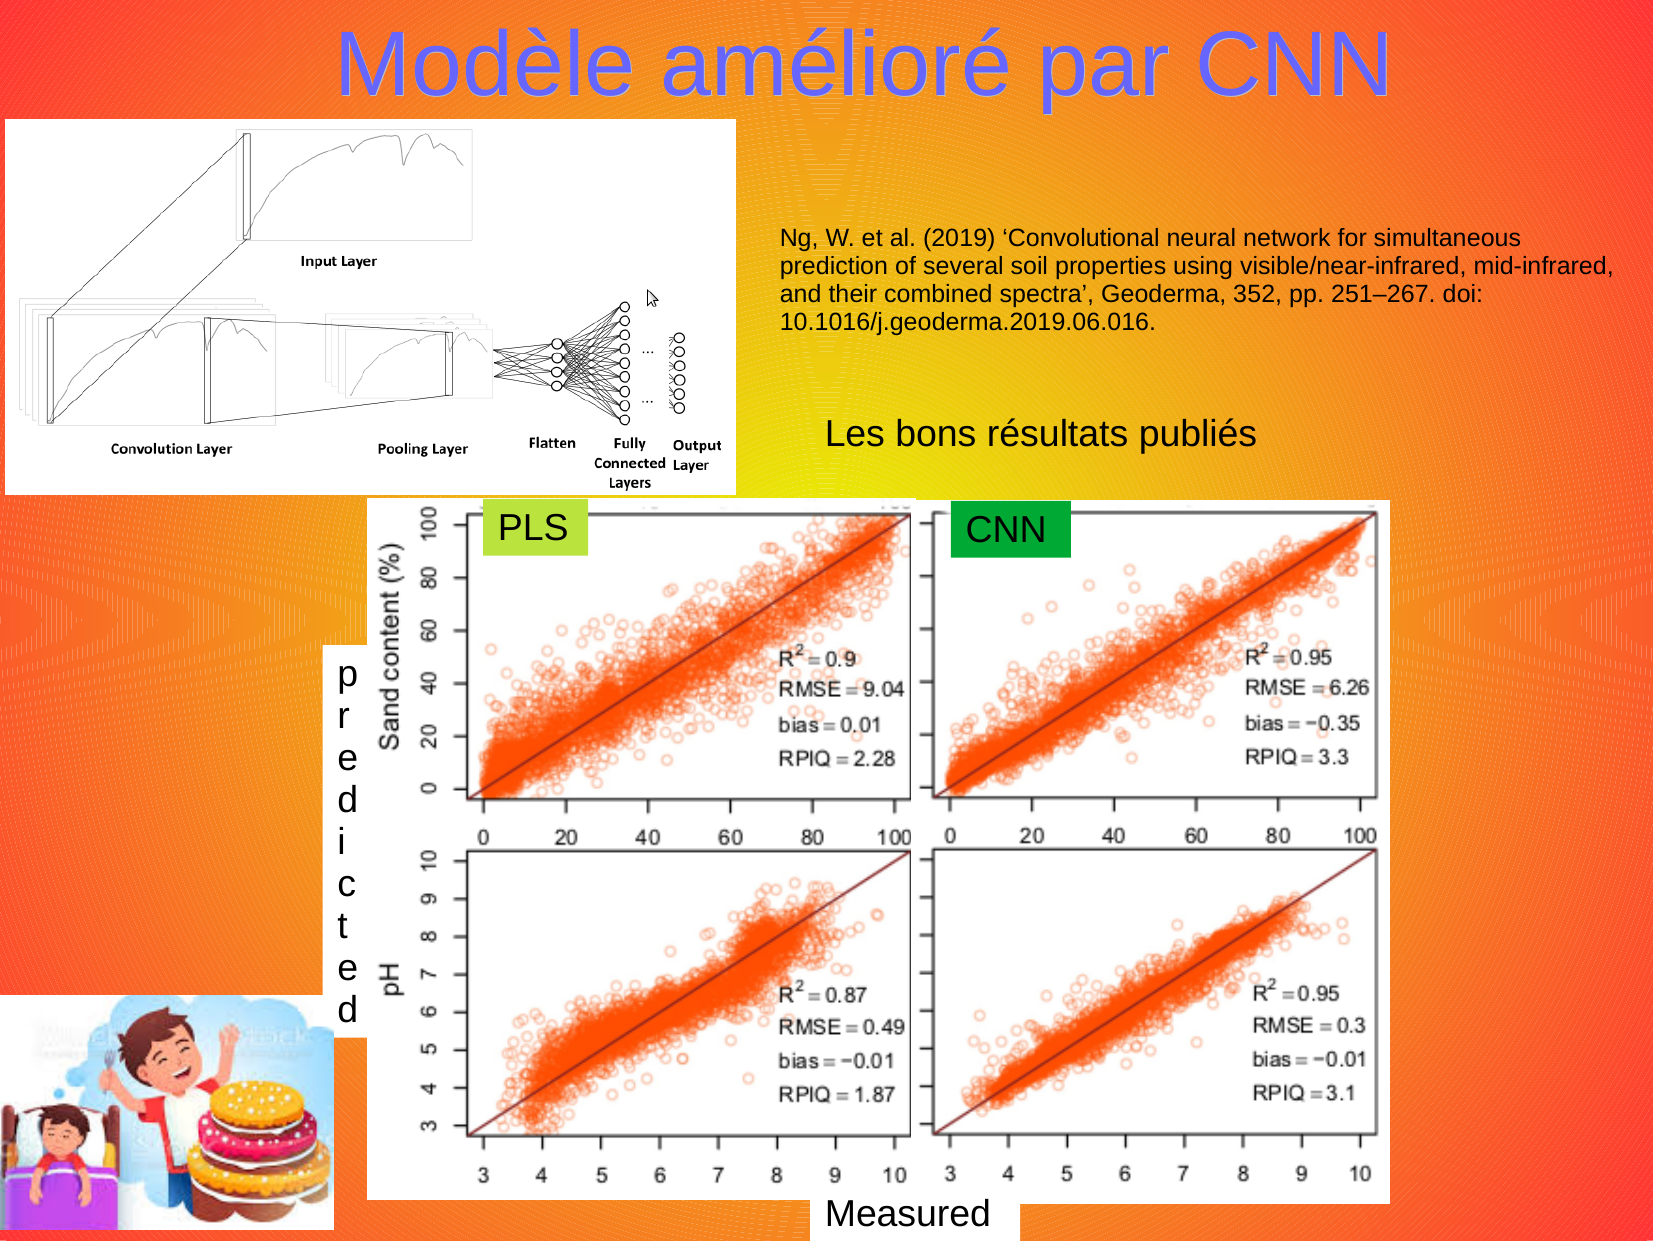

# Modèle amélioré par CNN
Ng, W. et al. (2019) ‘Convolutional neural network for simultaneous prediction of several soil properties using visible/near-infrared, mid-infrared, and their combined spectra’, Geoderma, 352, pp. 251–267. doi: 10.1016/j.geoderma.2019.06.016.
Les bons résultats publiés
PLS
CNN
predicted
Measured